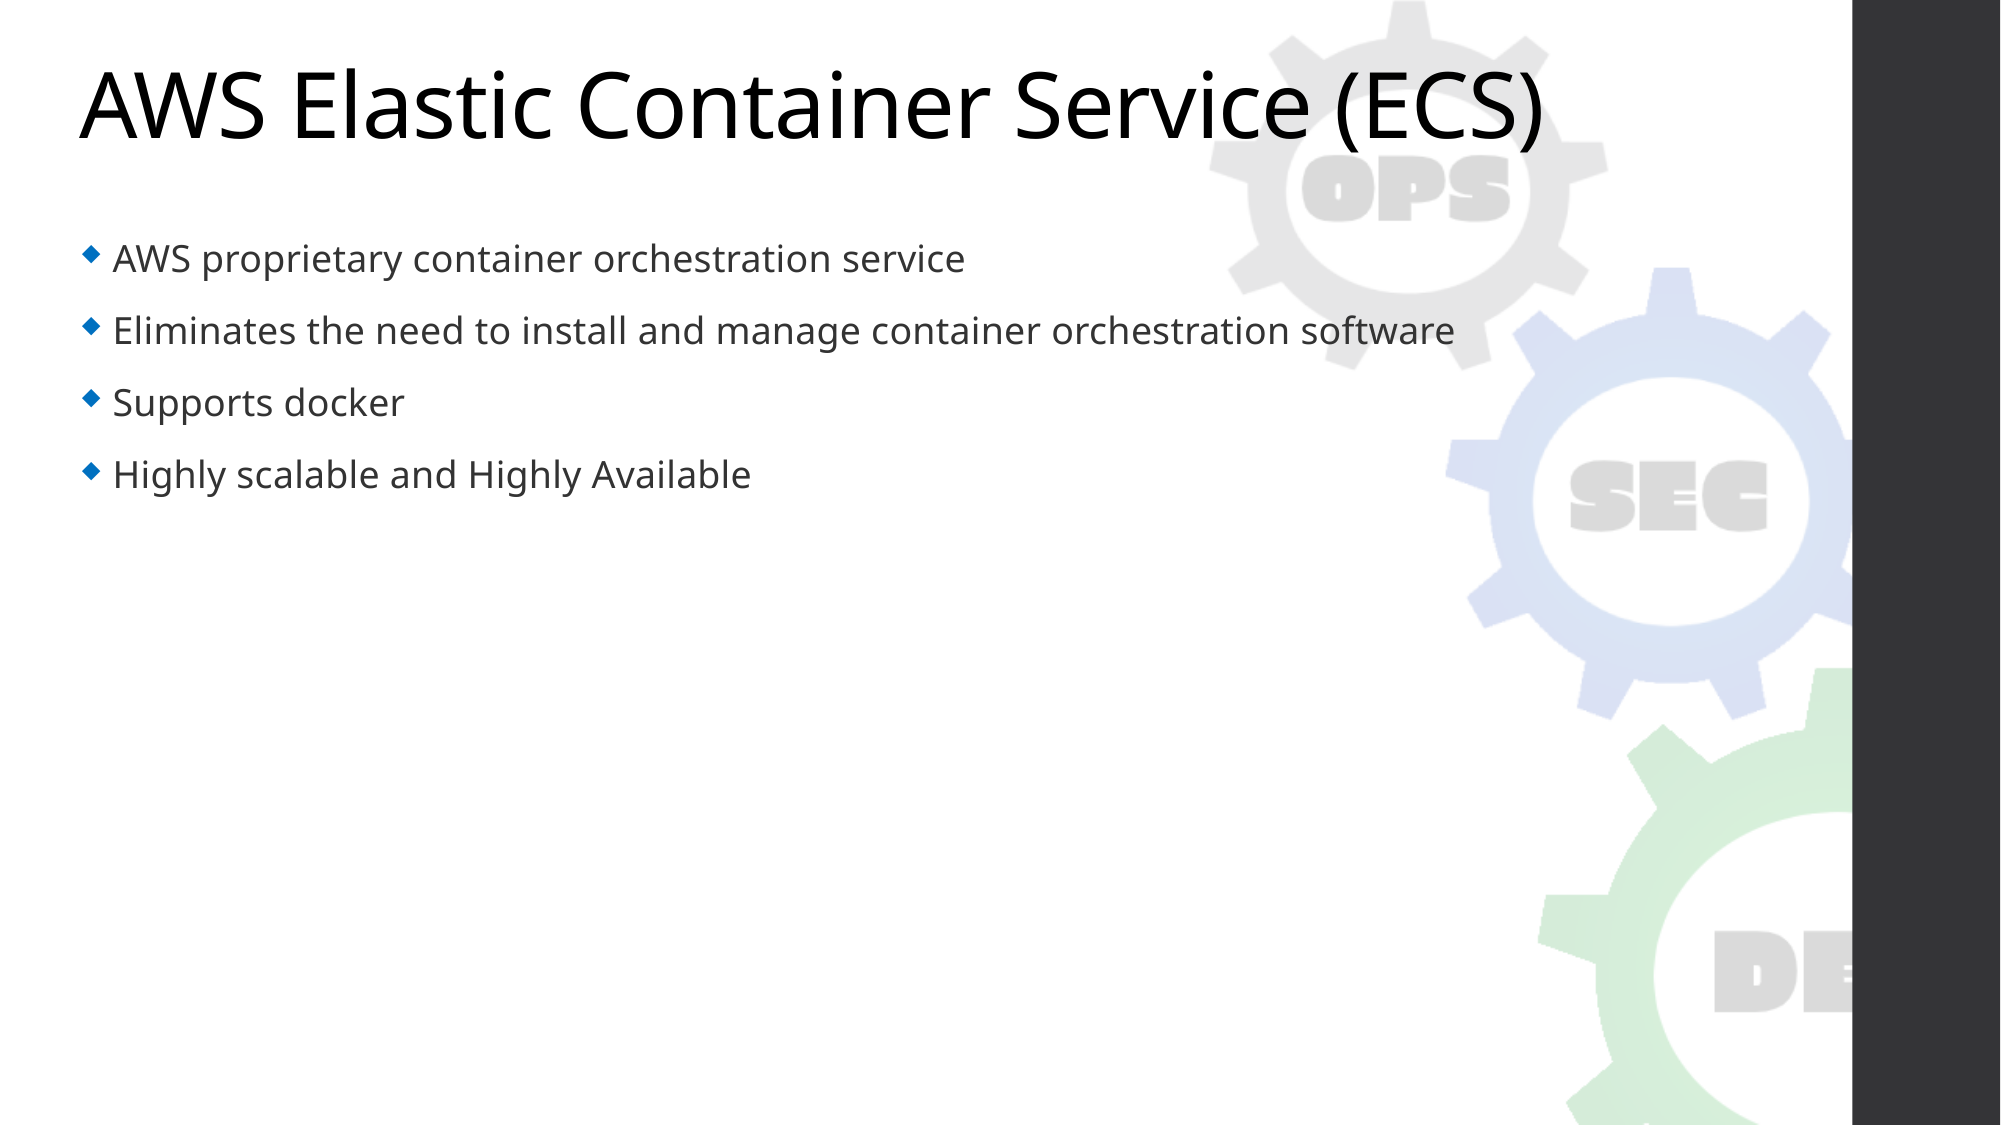

# AWS Elastic Container Service (ECS)
AWS proprietary container orchestration service
Eliminates the need to install and manage container orchestration software
Supports docker
Highly scalable and Highly Available